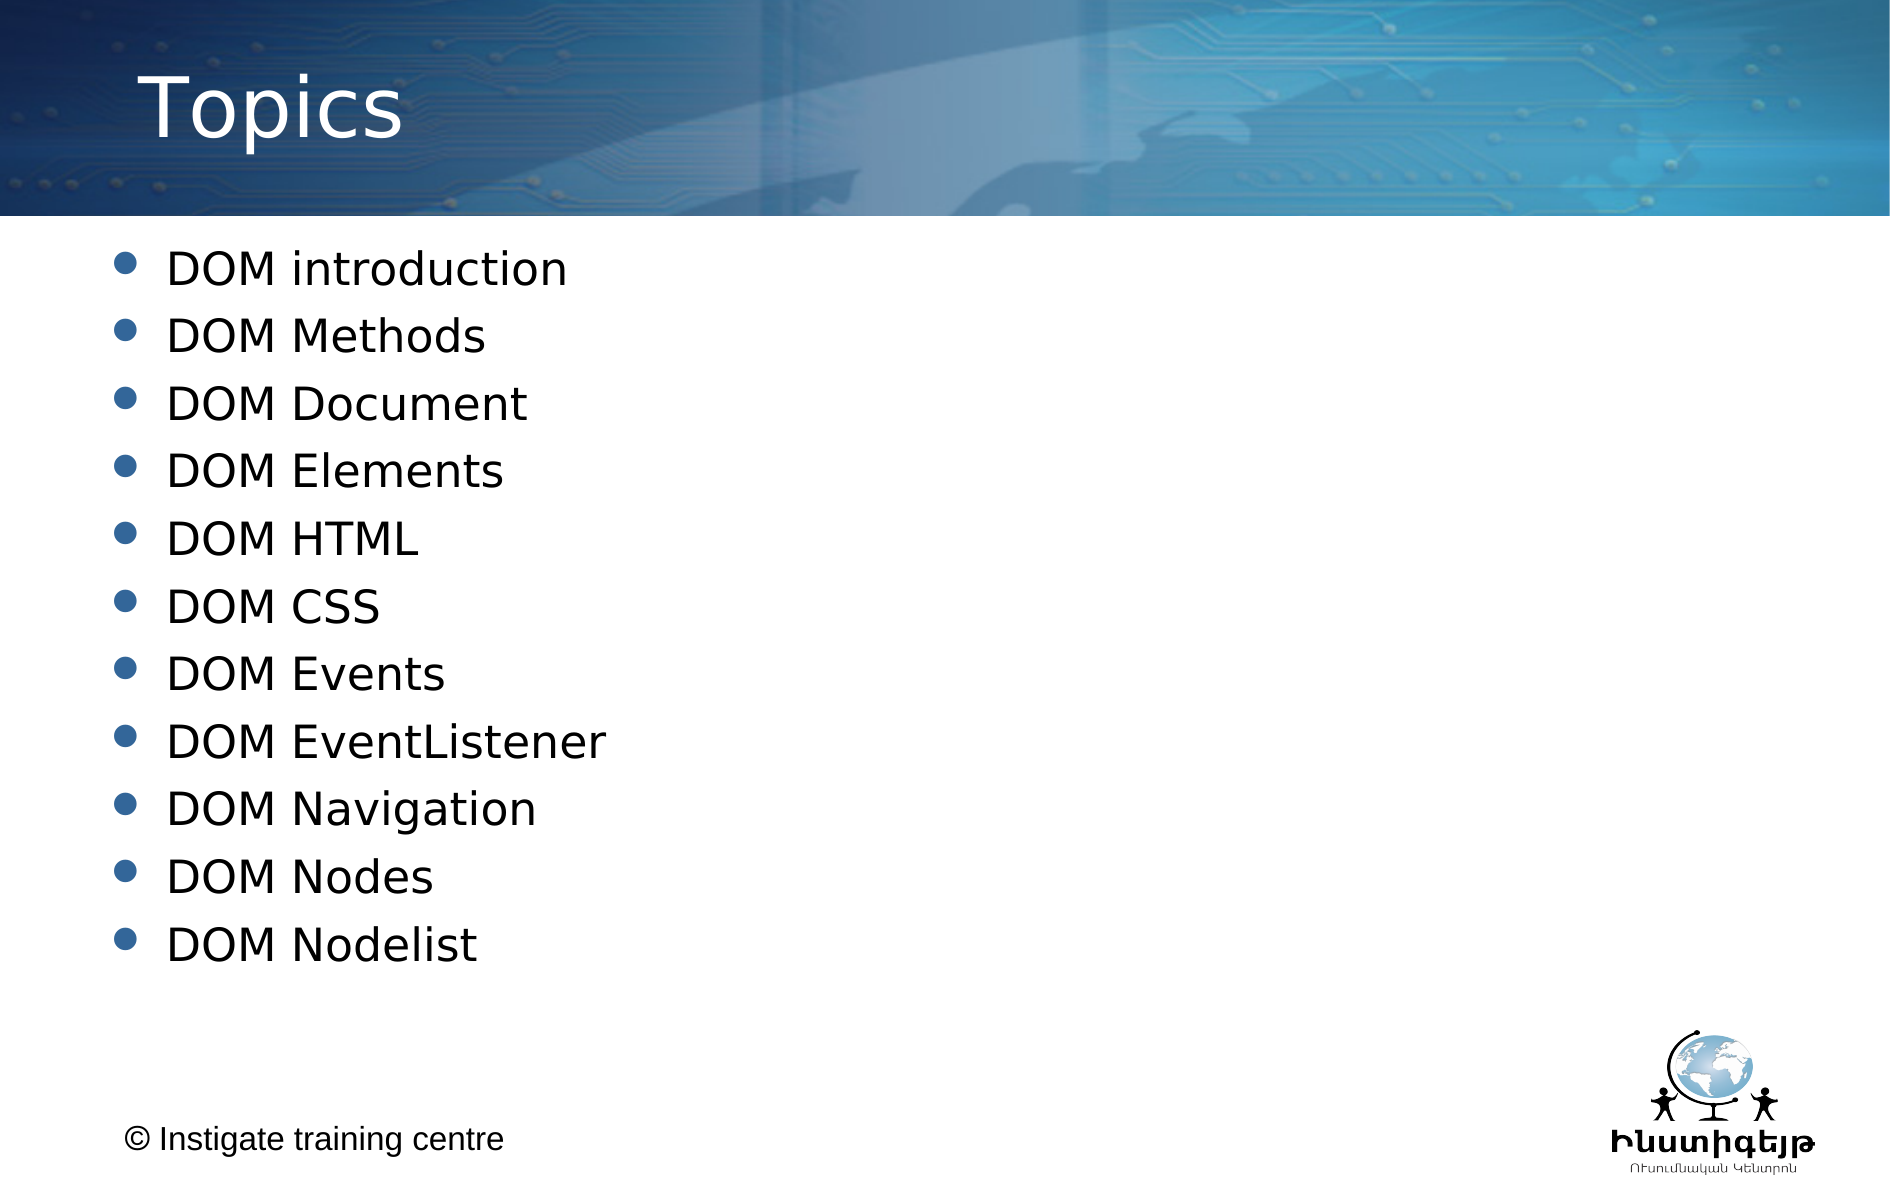

Topics
# DOM introduction
DOM Methods
DOM Document
DOM Elements
DOM HTML
DOM CSS
DOM Events
DOM EventListener
DOM Navigation
DOM Nodes
DOM Nodelist